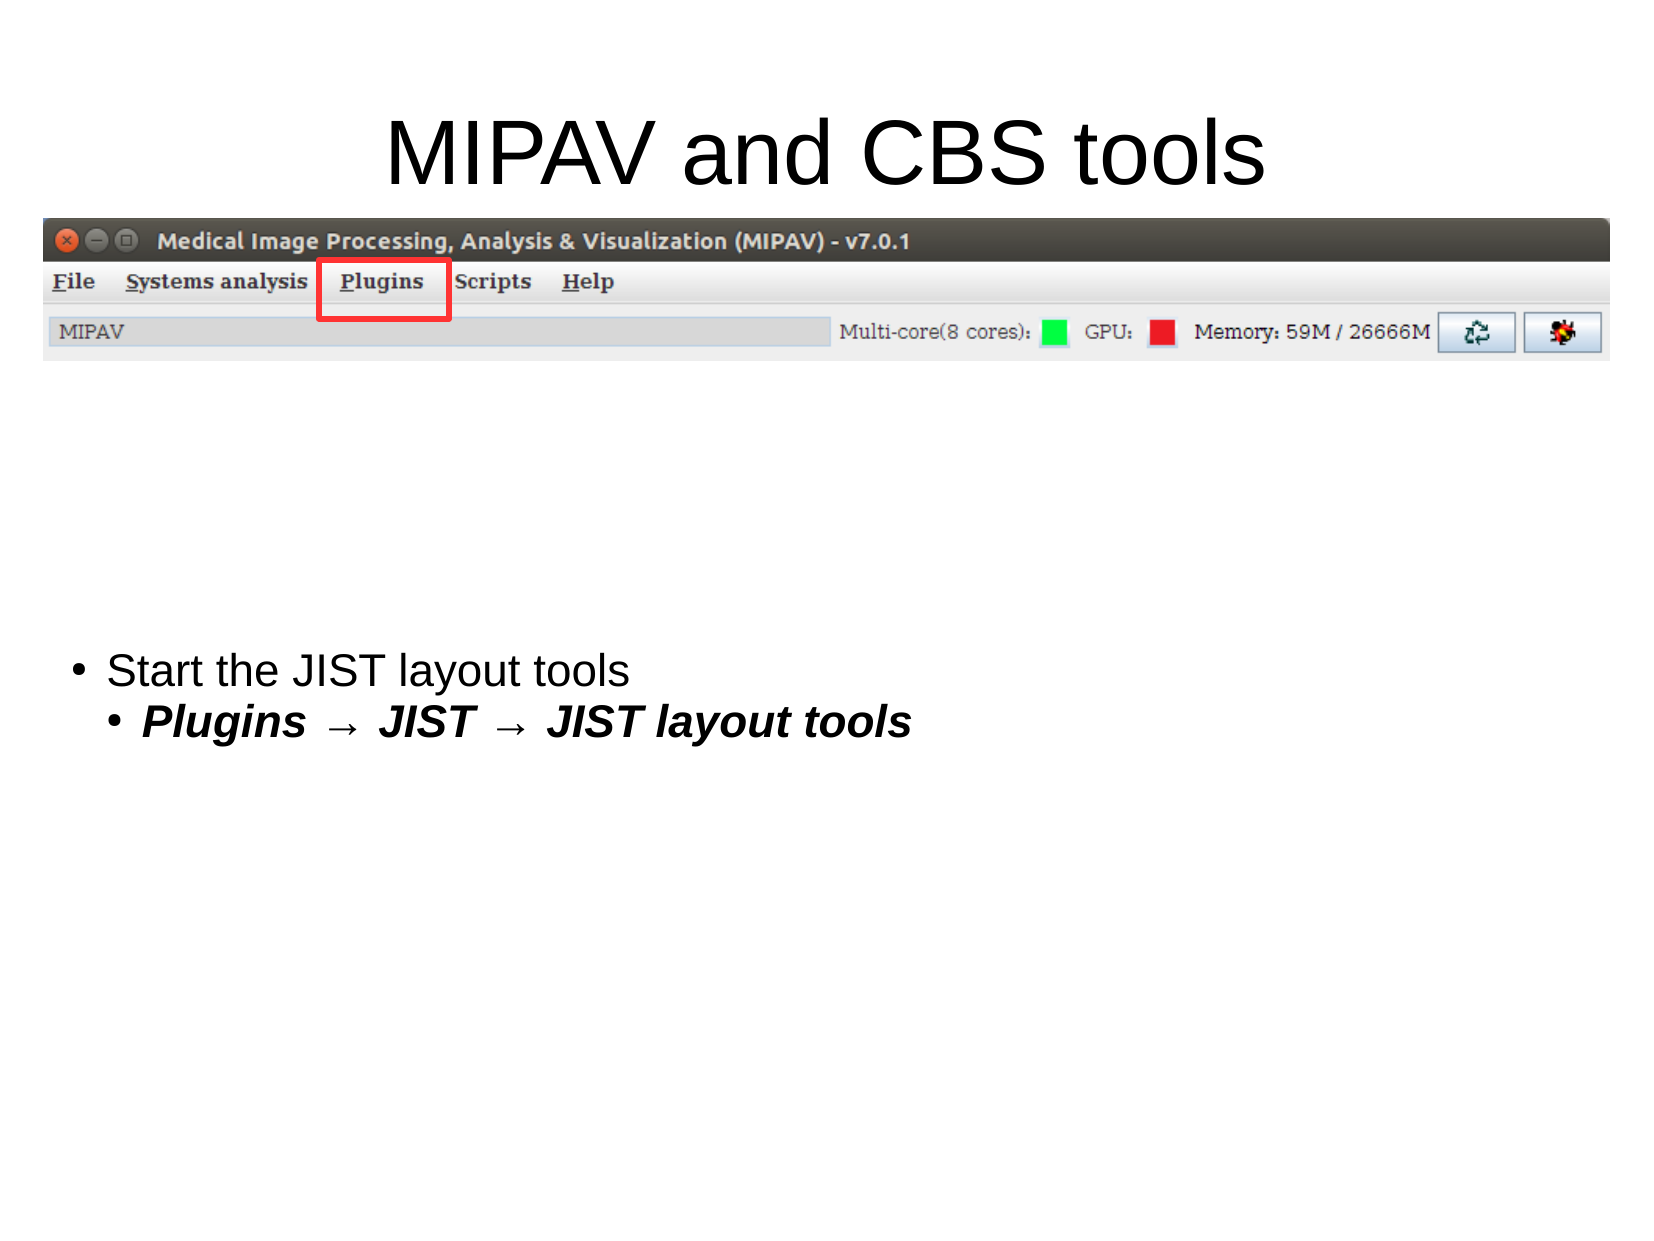

# MIPAV and CBS tools
Start the JIST layout tools
Plugins → JIST → JIST layout tools